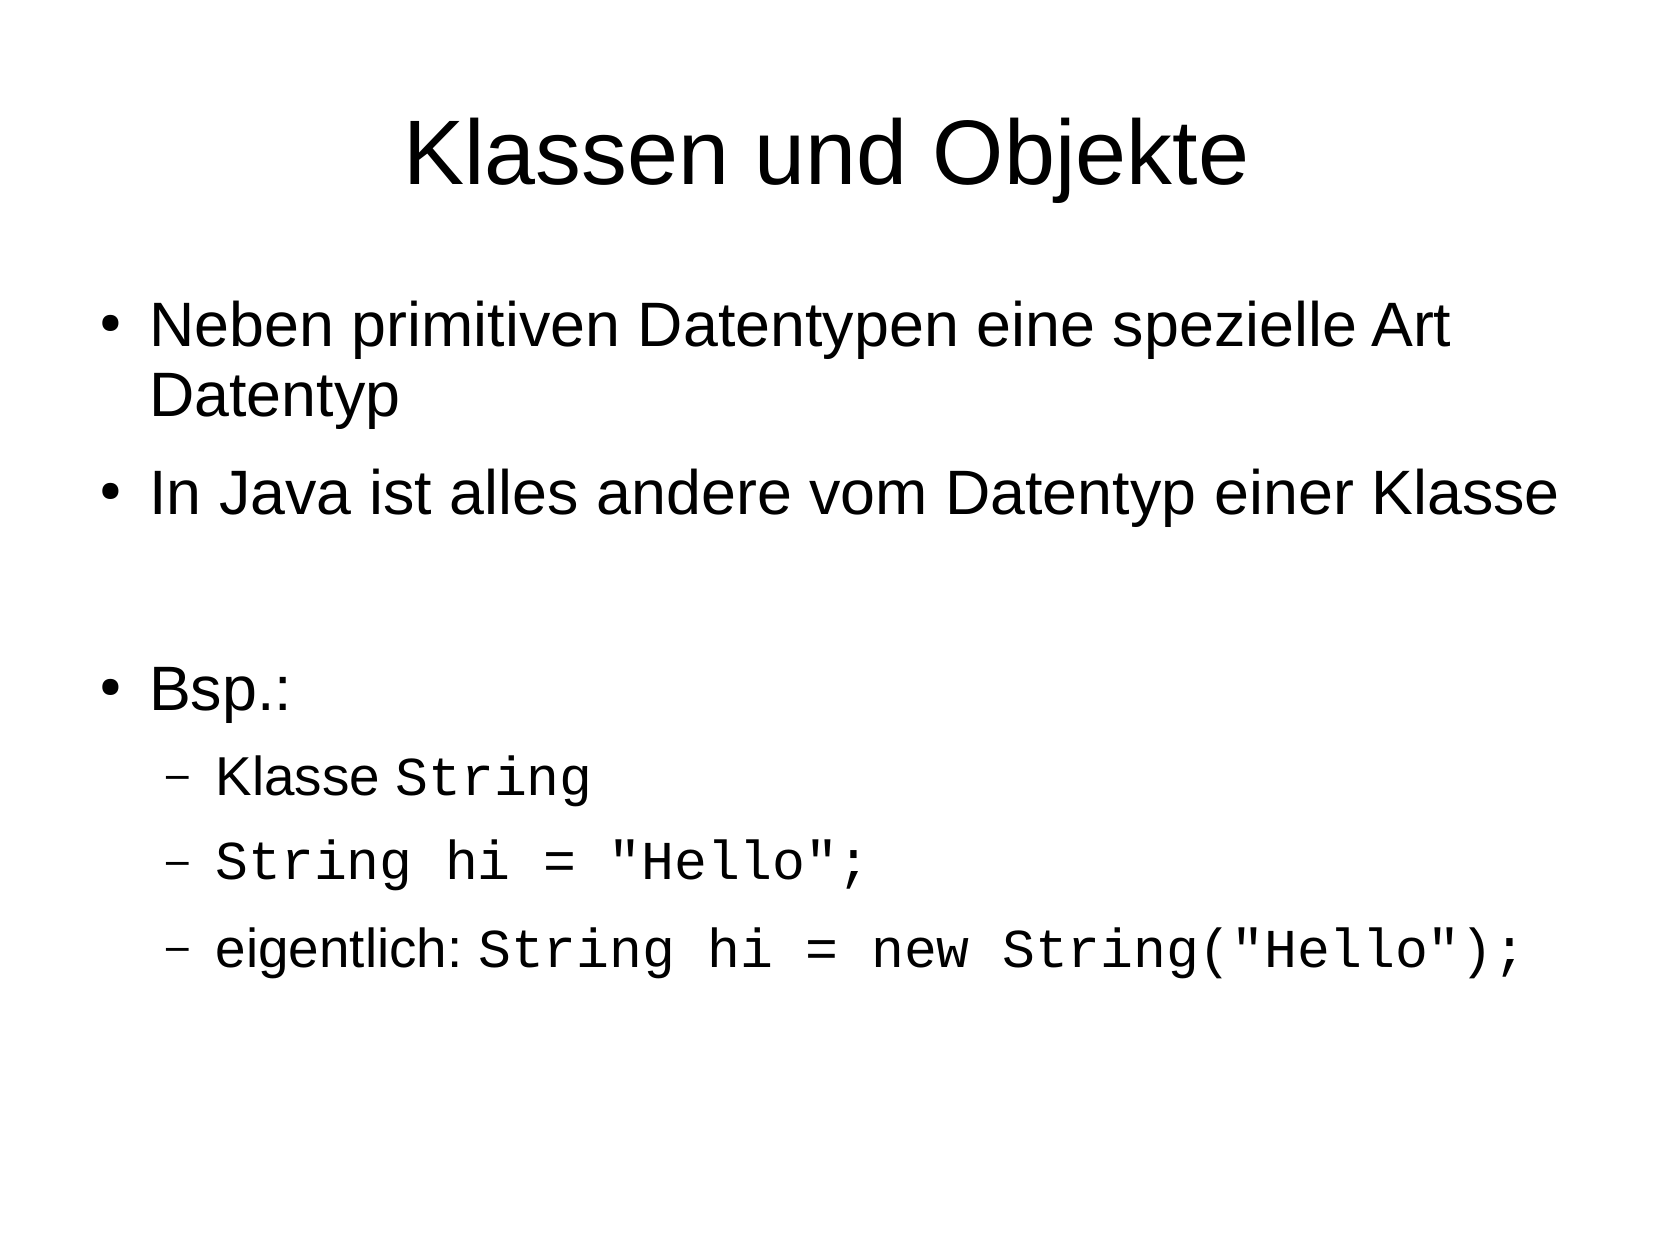

# Klassen und Objekte
Neben primitiven Datentypen eine spezielle Art Datentyp
In Java ist alles andere vom Datentyp einer Klasse
Bsp.:
Klasse String
String hi = "Hello";
eigentlich: String hi = new String("Hello");